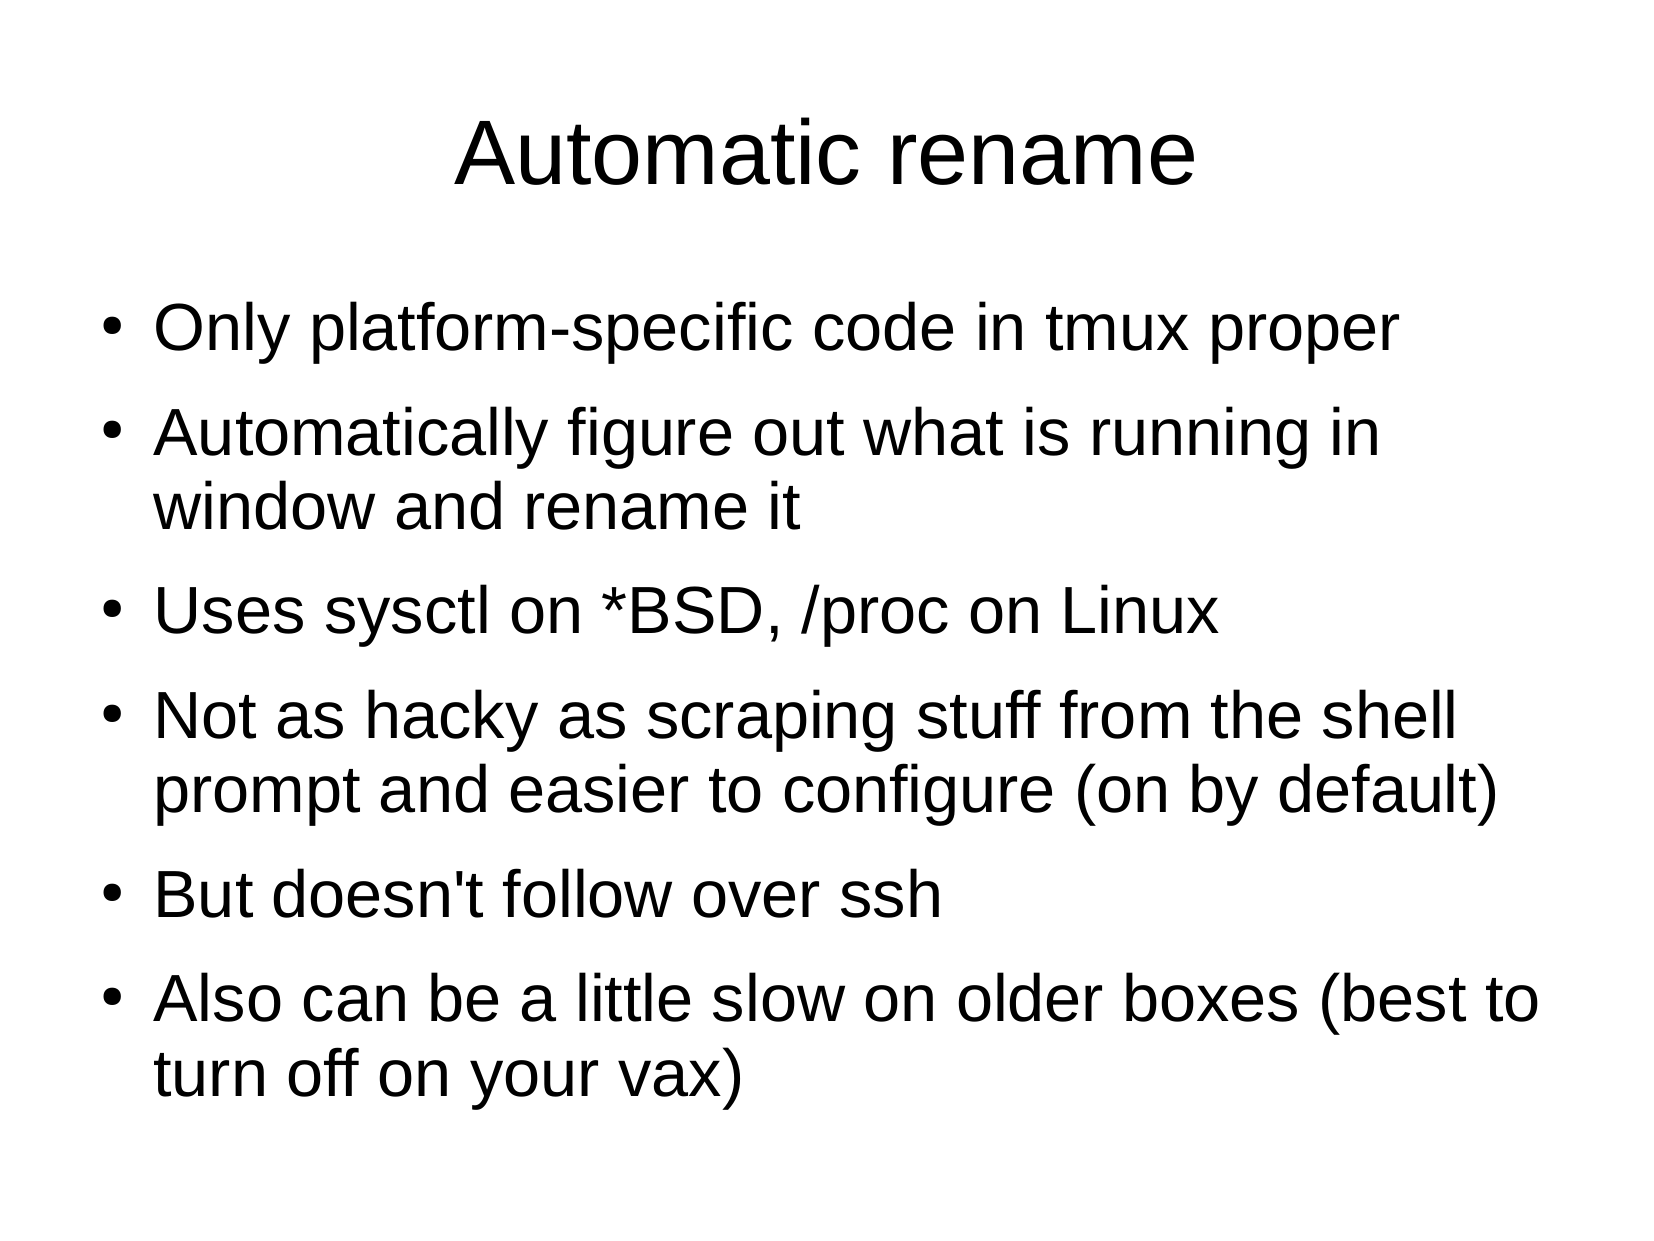

# Automatic rename
Only platform-specific code in tmux proper
Automatically figure out what is running in window and rename it
Uses sysctl on *BSD, /proc on Linux
Not as hacky as scraping stuff from the shell prompt and easier to configure (on by default)
But doesn't follow over ssh
Also can be a little slow on older boxes (best to turn off on your vax)